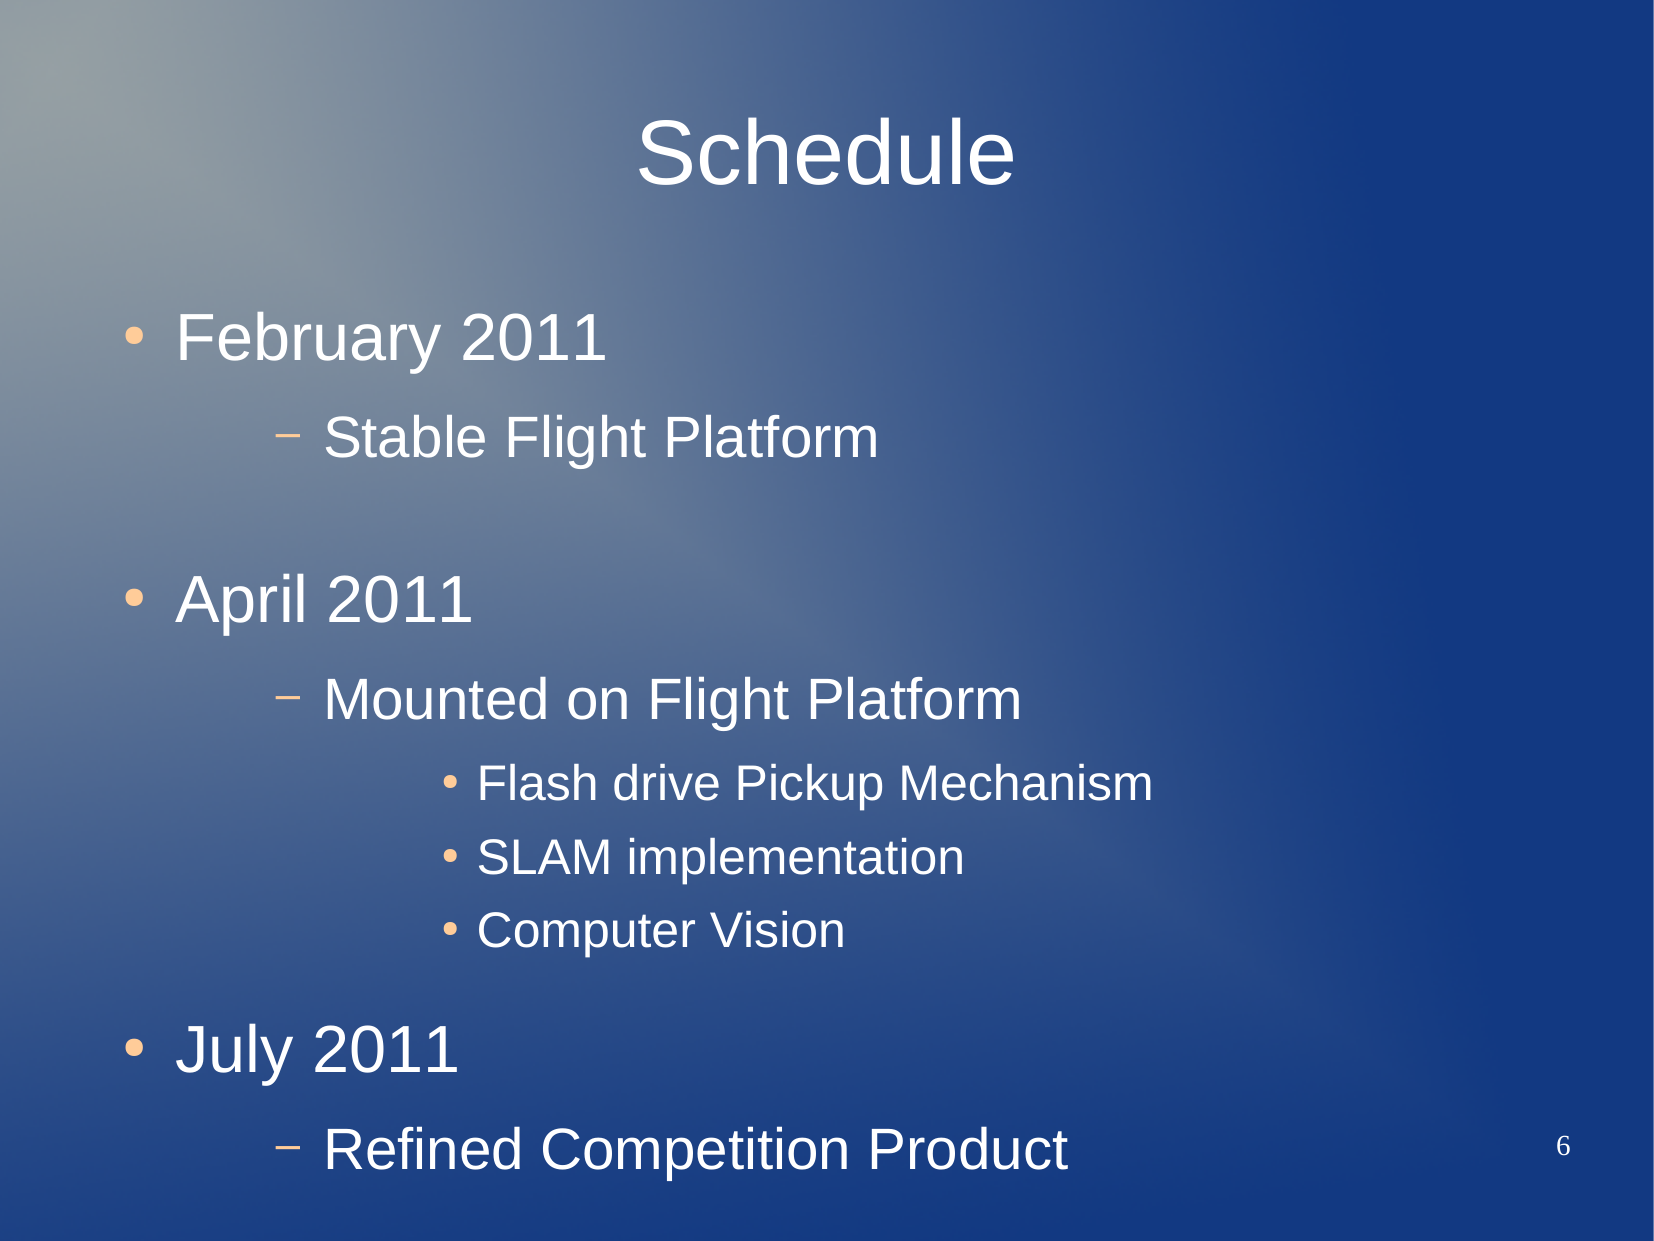

# Schedule
February 2011
Stable Flight Platform
April 2011
Mounted on Flight Platform
Flash drive Pickup Mechanism
SLAM implementation
Computer Vision
July 2011
Refined Competition Product
6